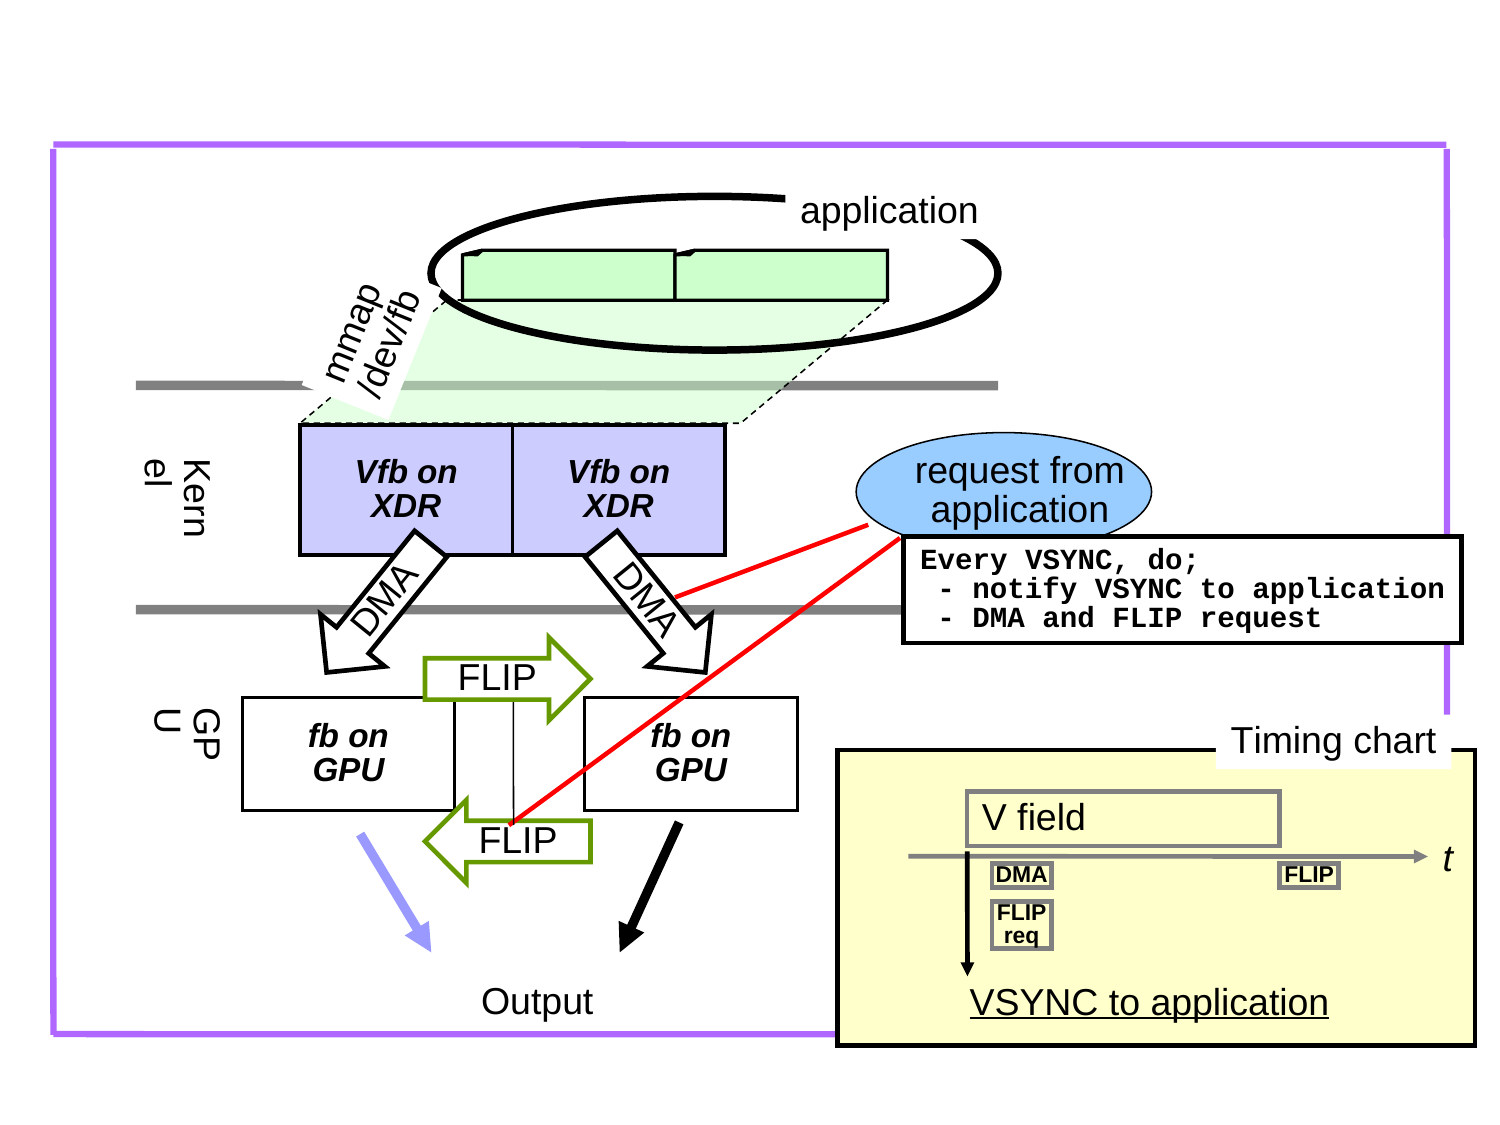

application
mmap
/dev/fb
Vfb on
XDR
Vfb on
XDR
request from
application
Kernel
Every VSYNC, do;
 - notify VSYNC to application
 - DMA and FLIP request
DMA
DMA
FLIP
GPU
fb on
GPU
fb on
GPU
Timing chart
V field
FLIP
t
DMA
FLIP
FLIP req
Output
VSYNC to application